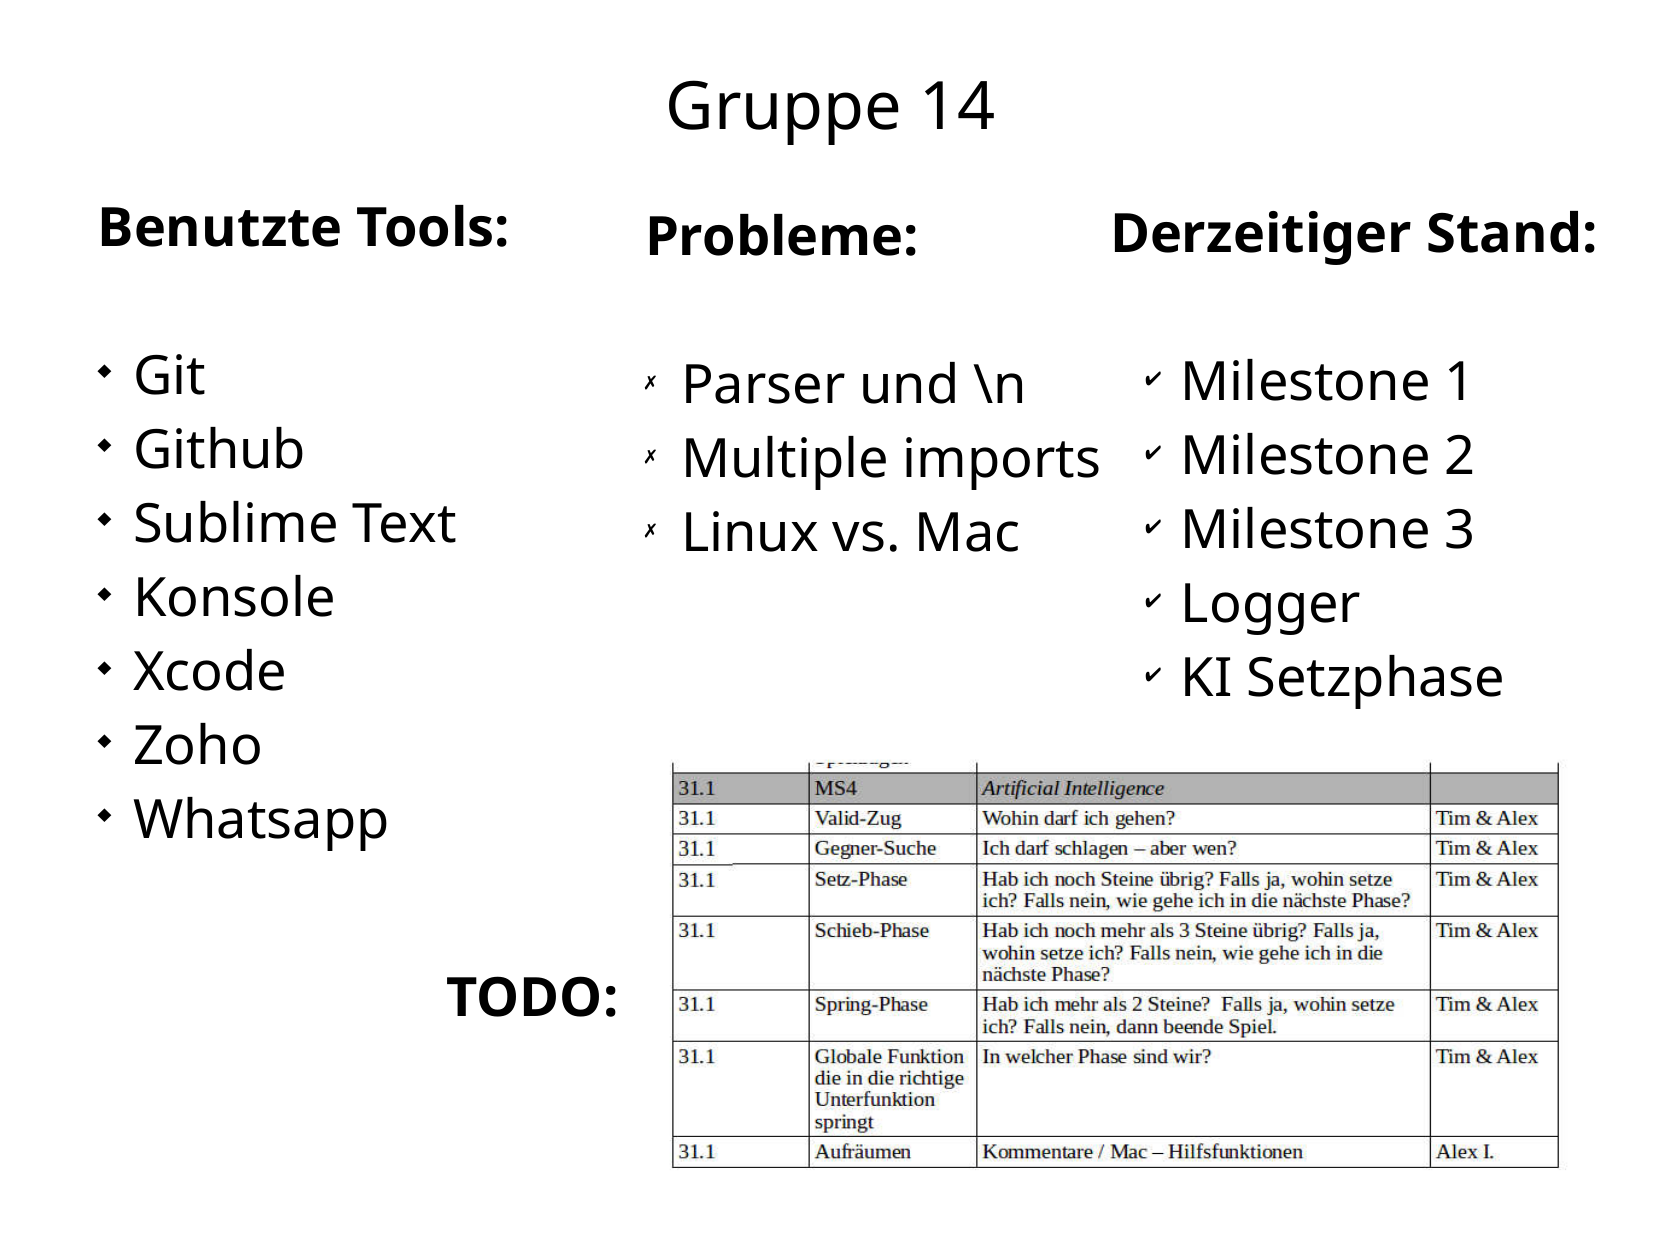

# Gruppe 14
Benutzte Tools:
Git
Github
Sublime Text
Konsole
Xcode
Zoho
Whatsapp
Derzeitiger Stand:
Milestone 1
Milestone 2
Milestone 3
Logger
KI Setzphase
Probleme:
Parser und \n
Multiple imports
Linux vs. Mac
TODO: